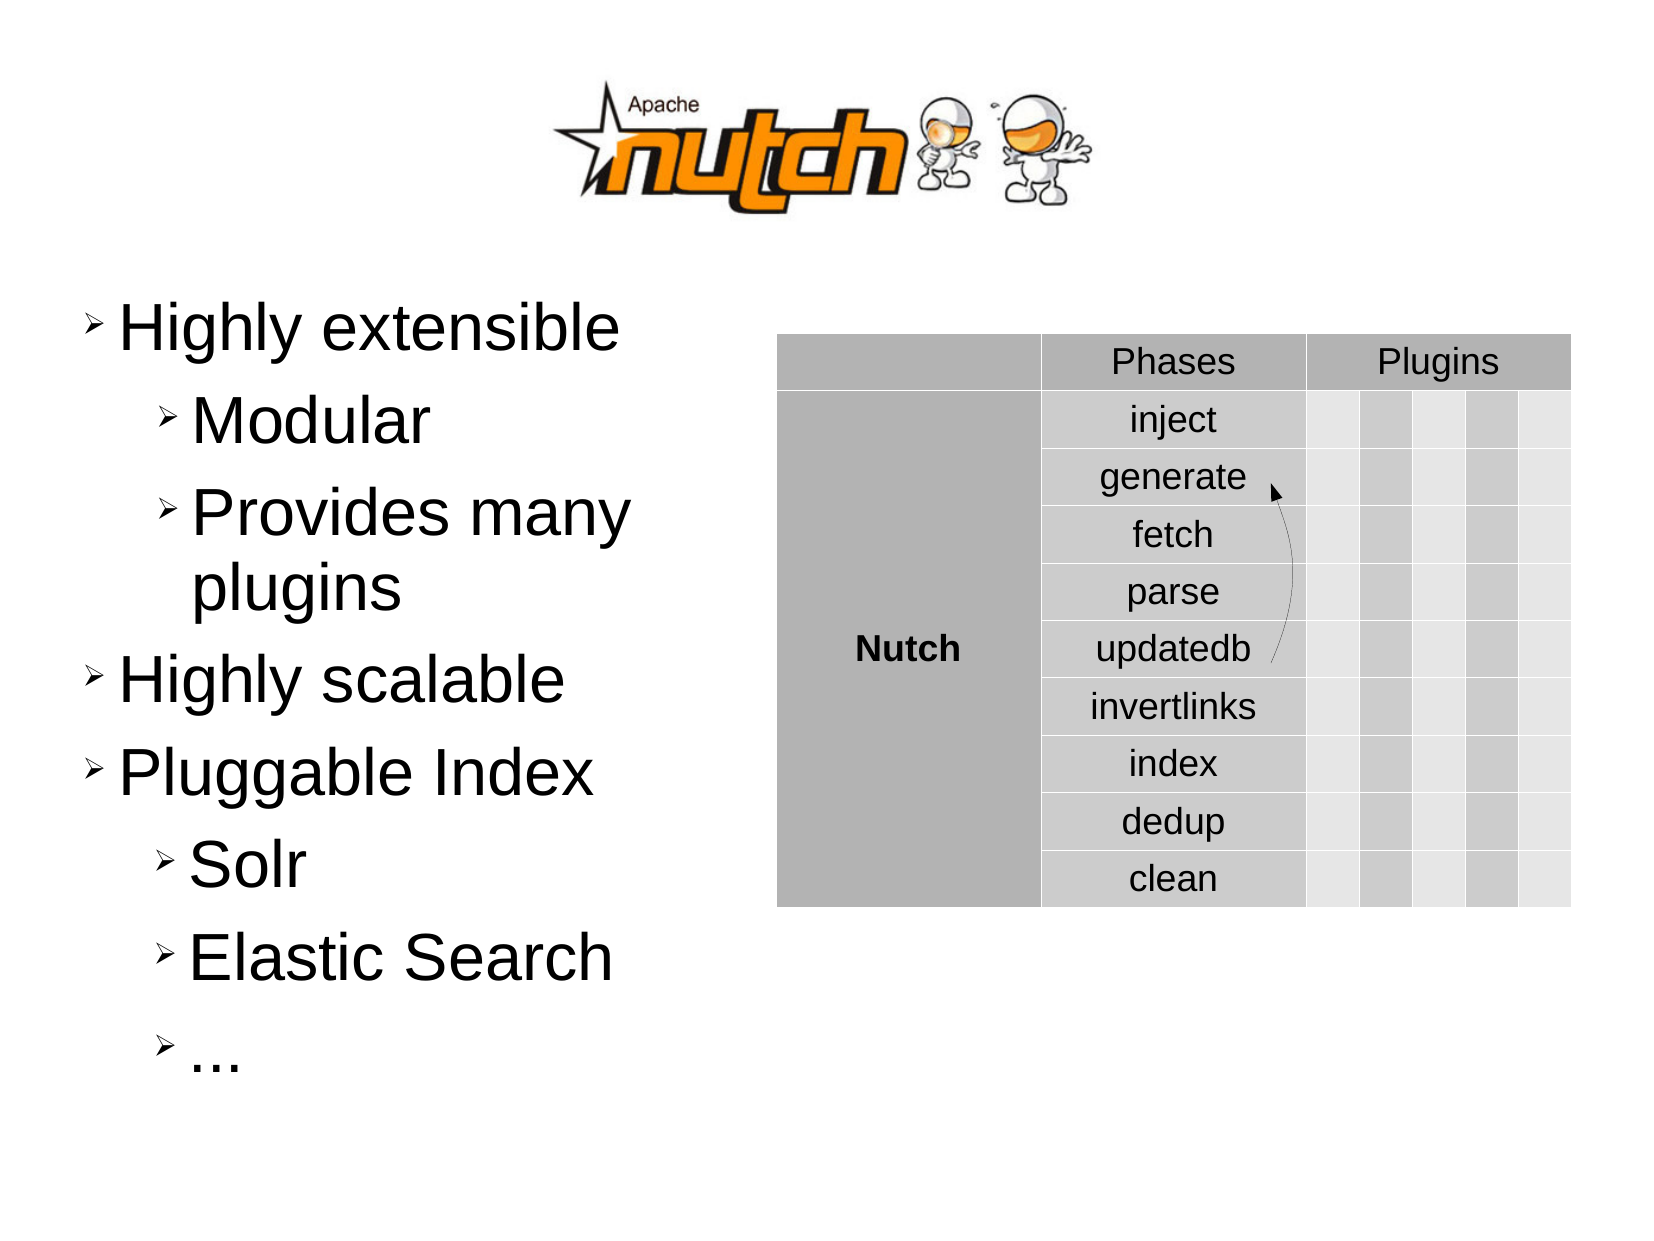

# Highly extensible
Modular
Provides many
plugins
Highly scalable
Pluggable Index
Solr
Elastic Search
...
| | Phases | Plugins | | | | |
| --- | --- | --- | --- | --- | --- | --- |
| Nutch | inject | | | | | |
| | generate | | | | | |
| | fetch | | | | | |
| | parse | | | | | |
| | updatedb | | | | | |
| | invertlinks | | | | | |
| | index | | | | | |
| | dedup | | | | | |
| | clean | | | | | |